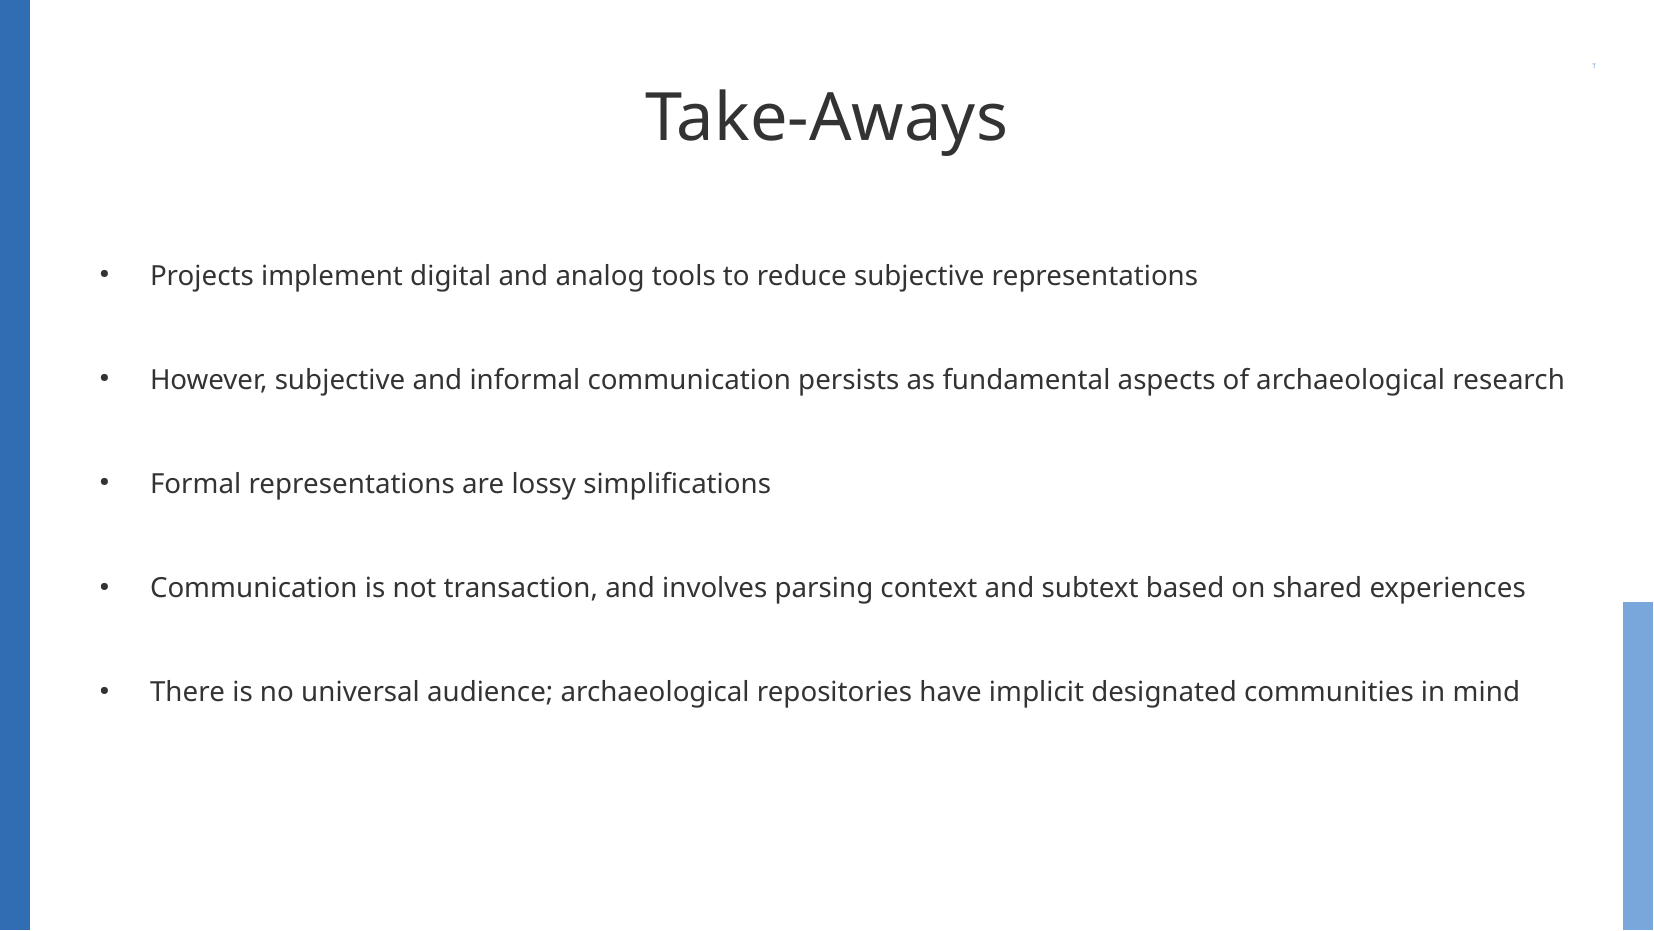

# Take-Aways
Projects implement digital and analog tools to reduce subjective representations
However, subjective and informal communication persists as fundamental aspects of archaeological research
Formal representations are lossy simplifications
Communication is not transaction, and involves parsing context and subtext based on shared experiences
There is no universal audience; archaeological repositories have implicit designated communities in mind